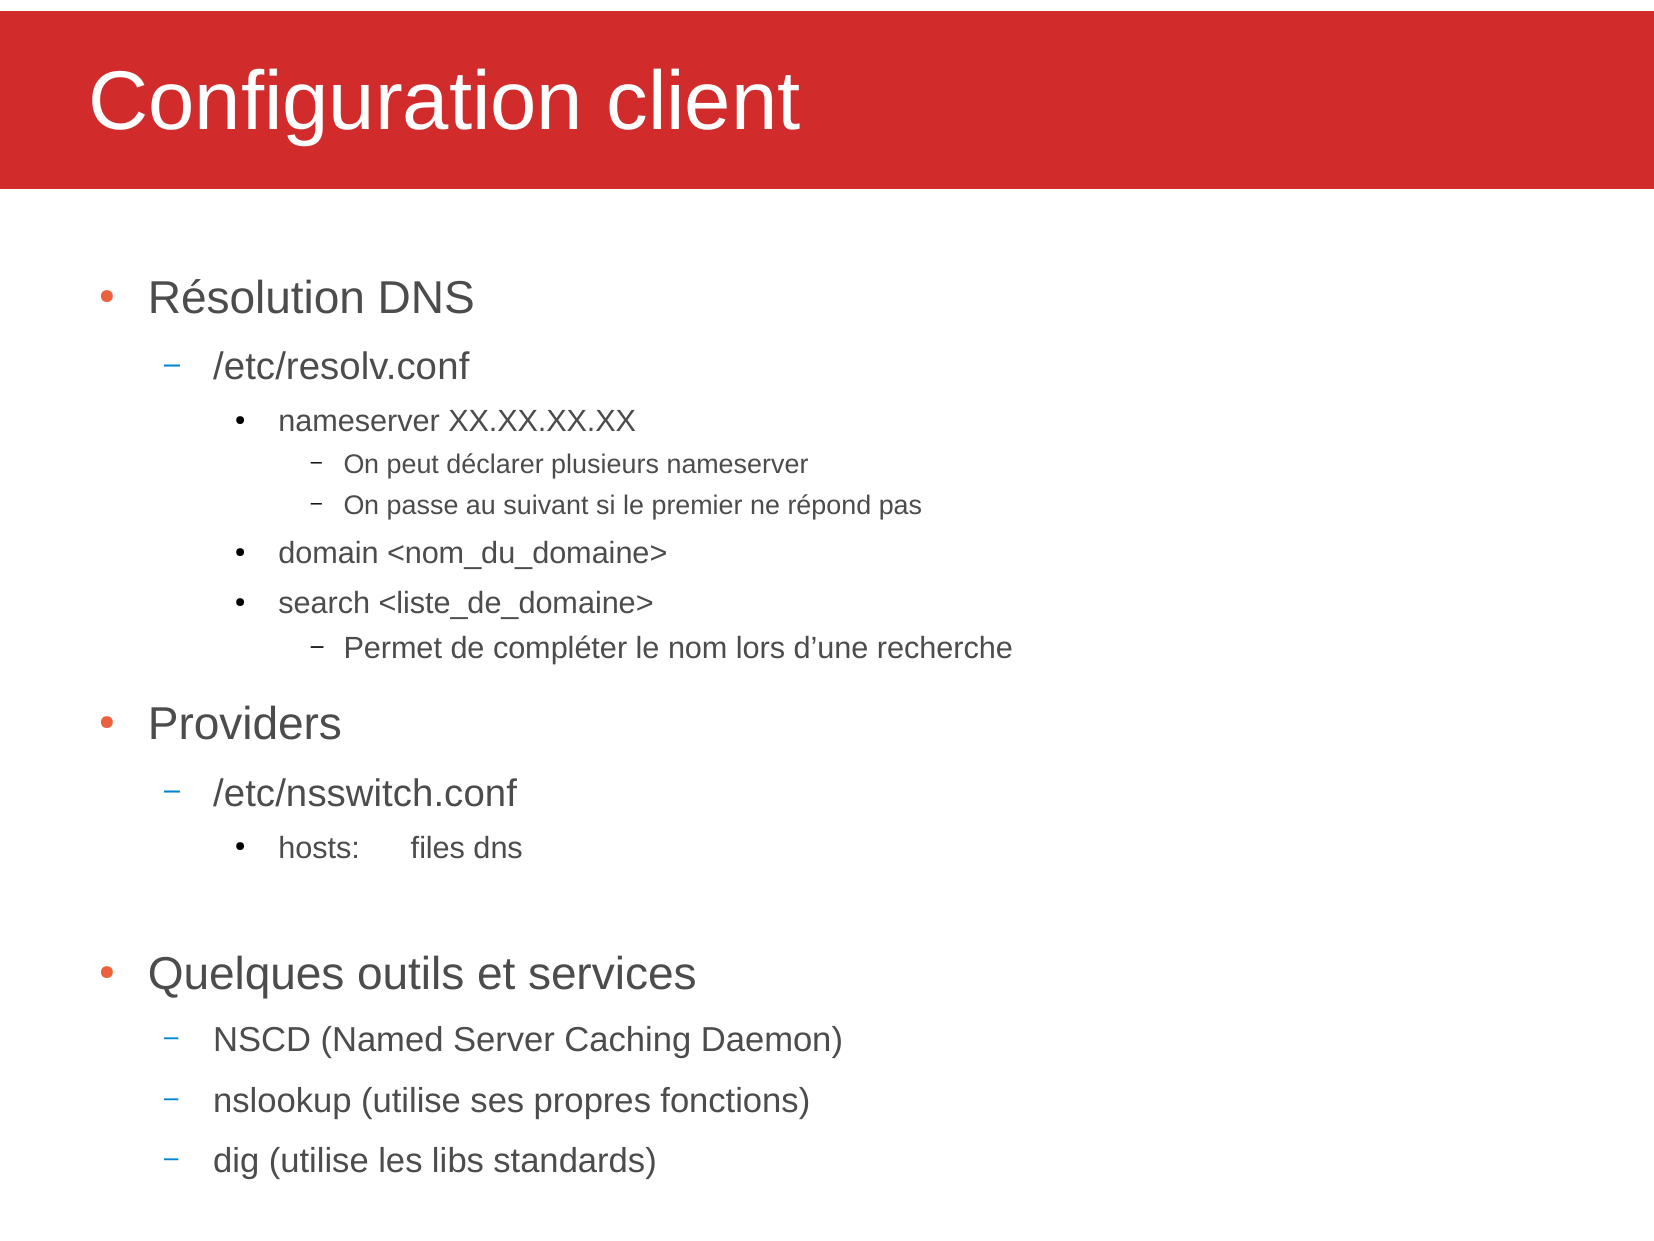

# Configuration client
Résolution DNS
/etc/resolv.conf
nameserver XX.XX.XX.XX
On peut déclarer plusieurs nameserver
On passe au suivant si le premier ne répond pas
domain <nom_du_domaine>
search <liste_de_domaine>
Permet de compléter le nom lors d’une recherche
Providers
/etc/nsswitch.conf
hosts: files dns
Quelques outils et services
NSCD (Named Server Caching Daemon)
nslookup (utilise ses propres fonctions)
dig (utilise les libs standards)